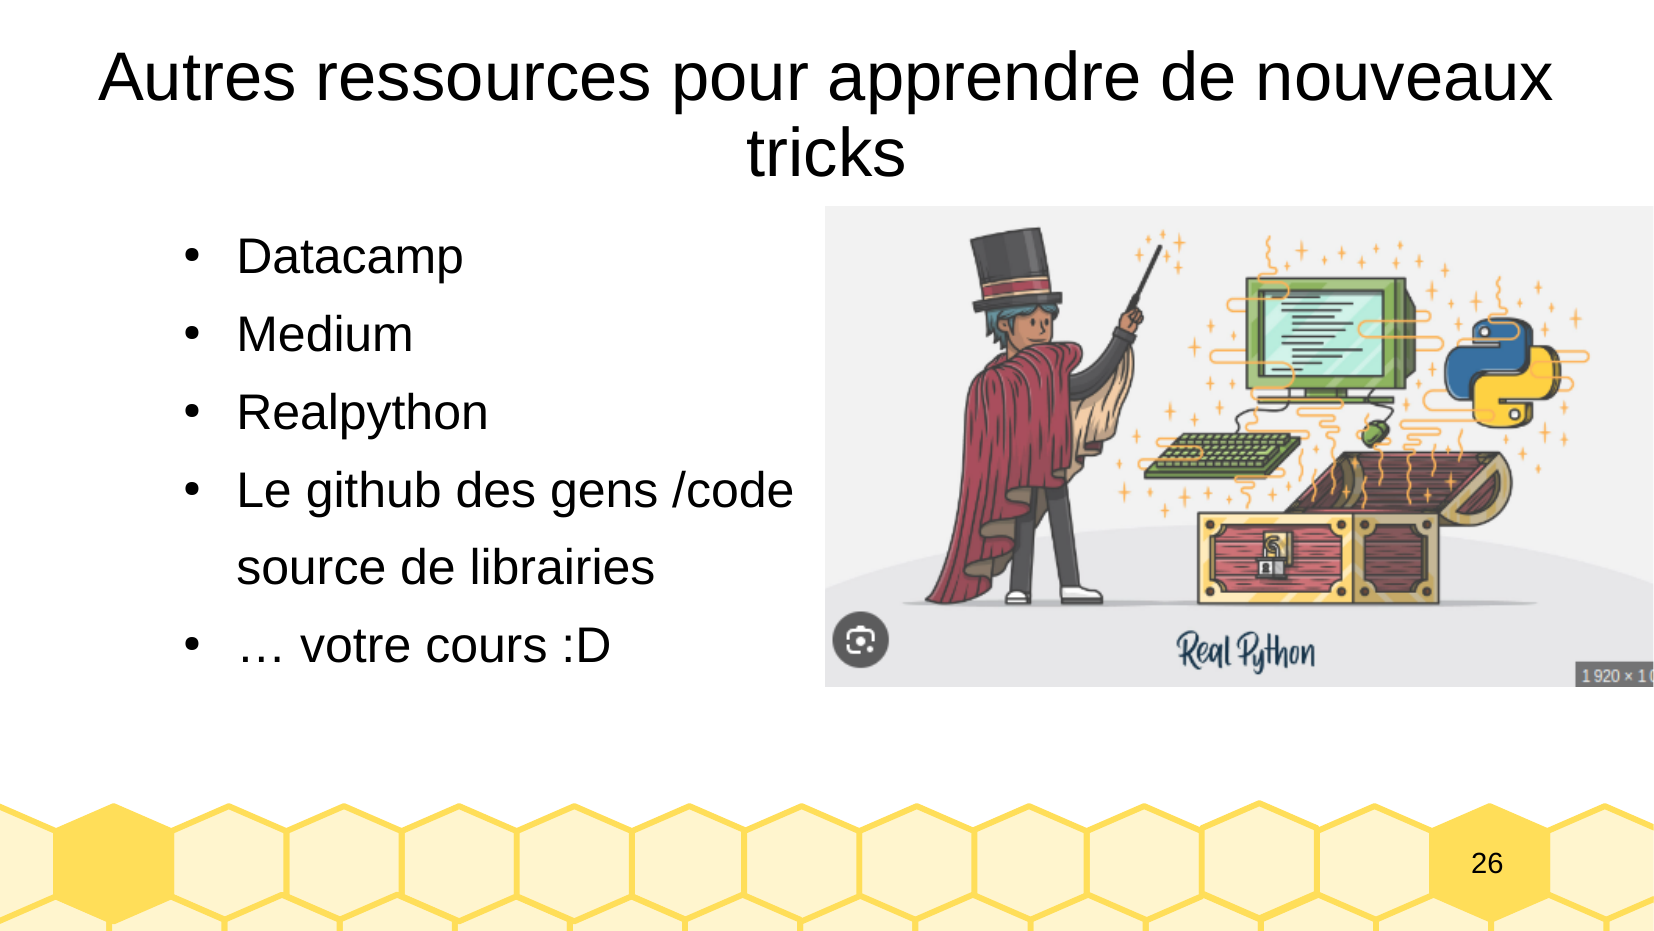

# Autres ressources pour apprendre de nouveaux tricks
Datacamp
Medium
Realpython
Le github des gens /code
source de librairies
… votre cours :D